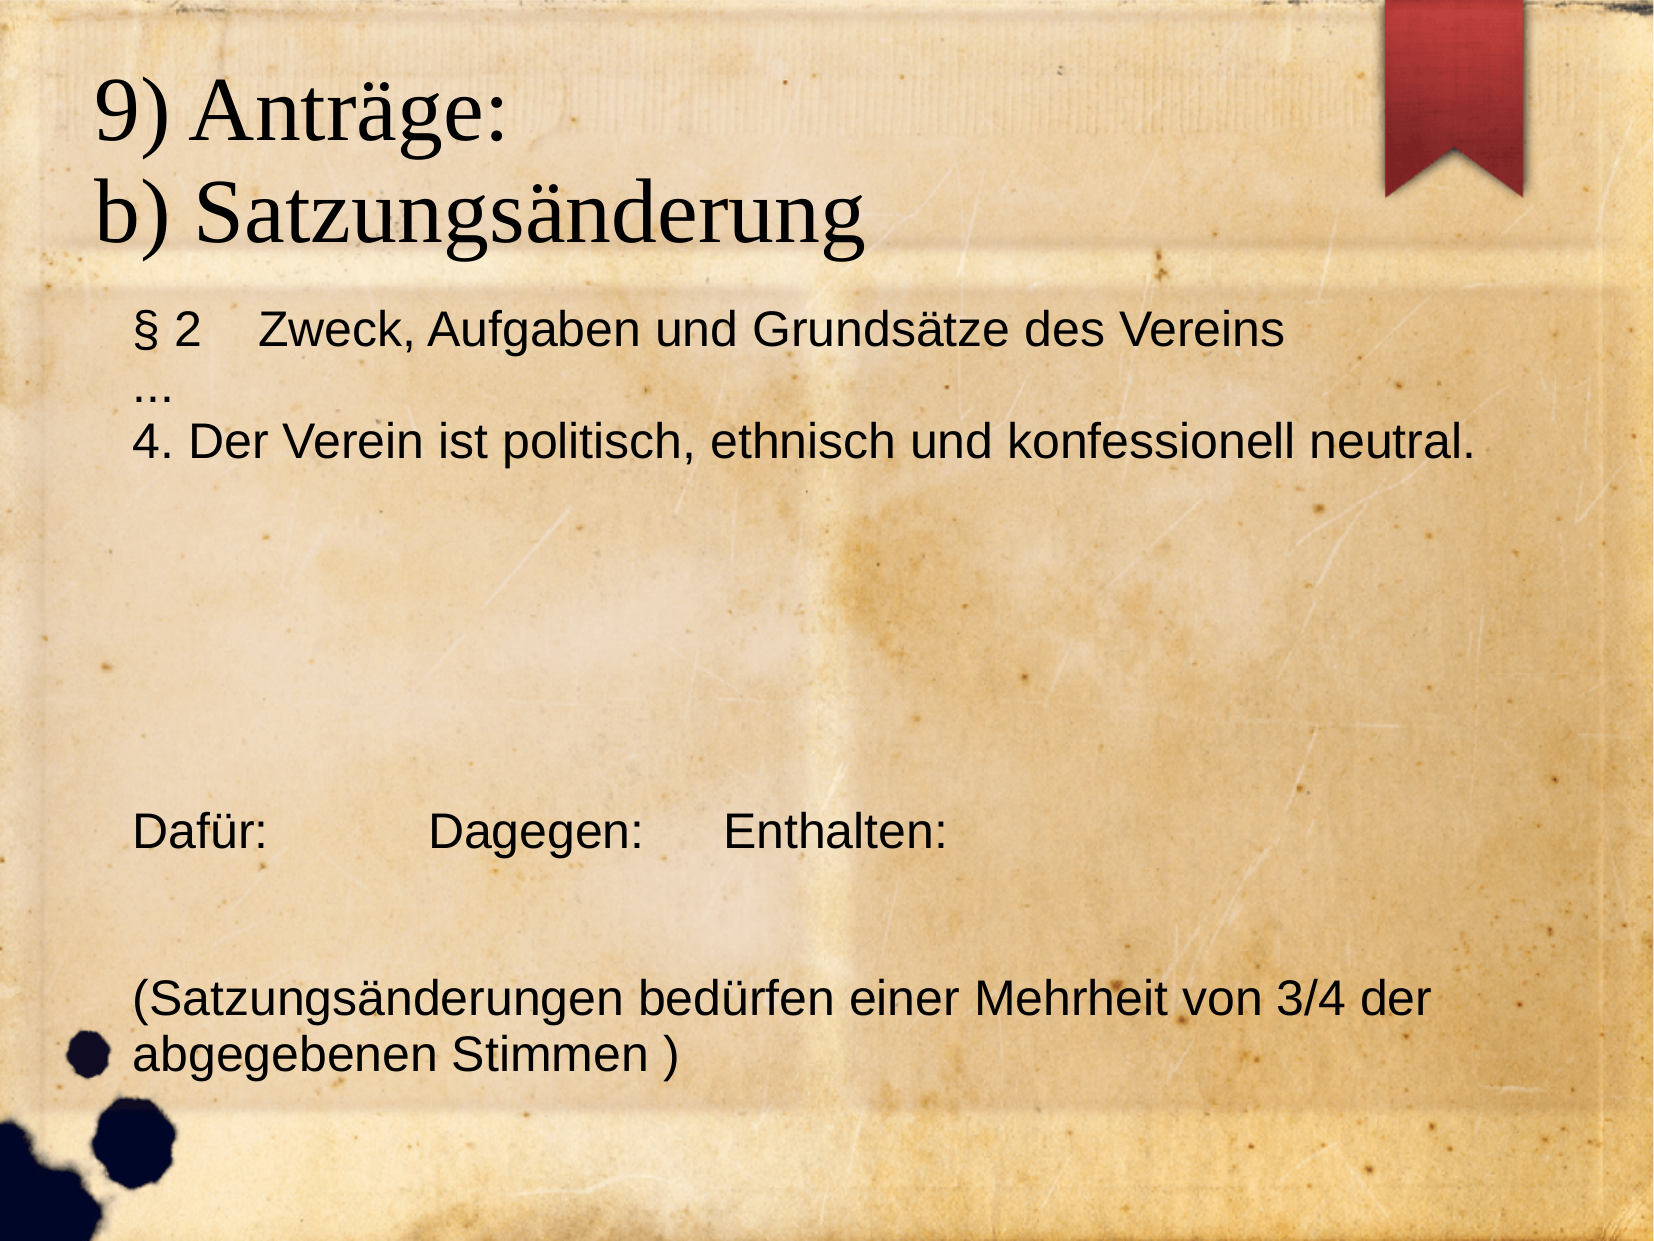

# 9) Anträge: b) Satzungsänderung
§ 2 Zweck, Aufgaben und Grundsätze des Vereins
...
4. Der Verein ist politisch, ethnisch und konfessionell neutral.
Dafür:			Dagegen:		Enthalten:
(Satzungsänderungen bedürfen einer Mehrheit von 3/4 der abgegebenen Stimmen )